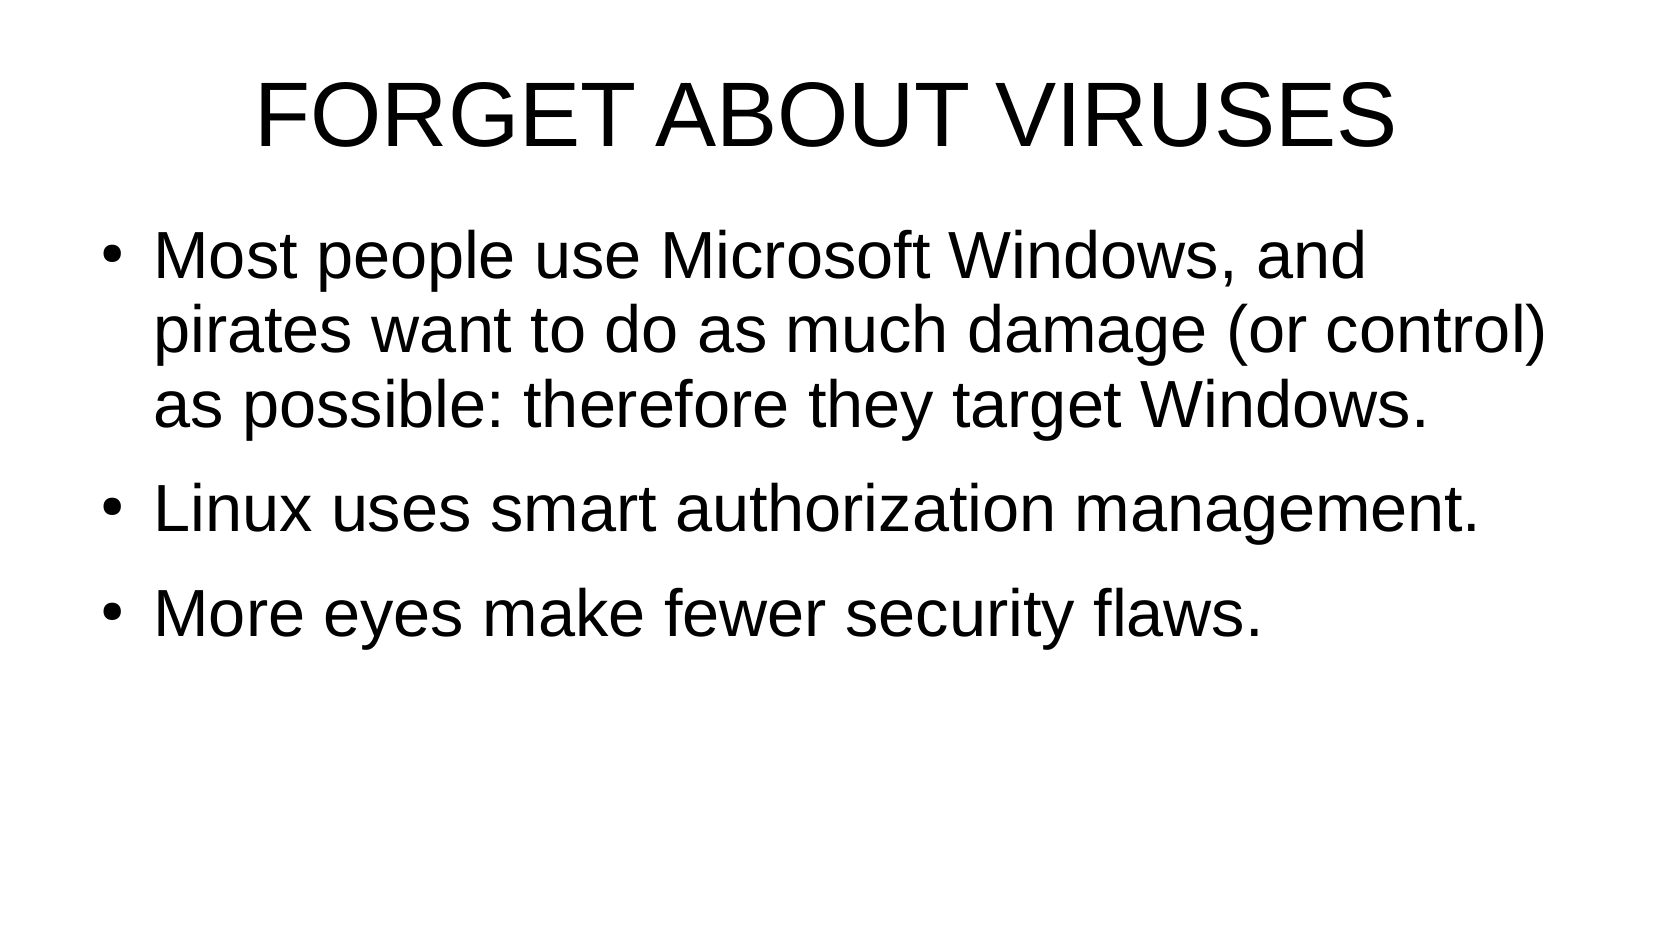

# FORGET ABOUT VIRUSES
Most people use Microsoft Windows, and pirates want to do as much damage (or control) as possible: therefore they target Windows.
Linux uses smart authorization management.
More eyes make fewer security flaws.